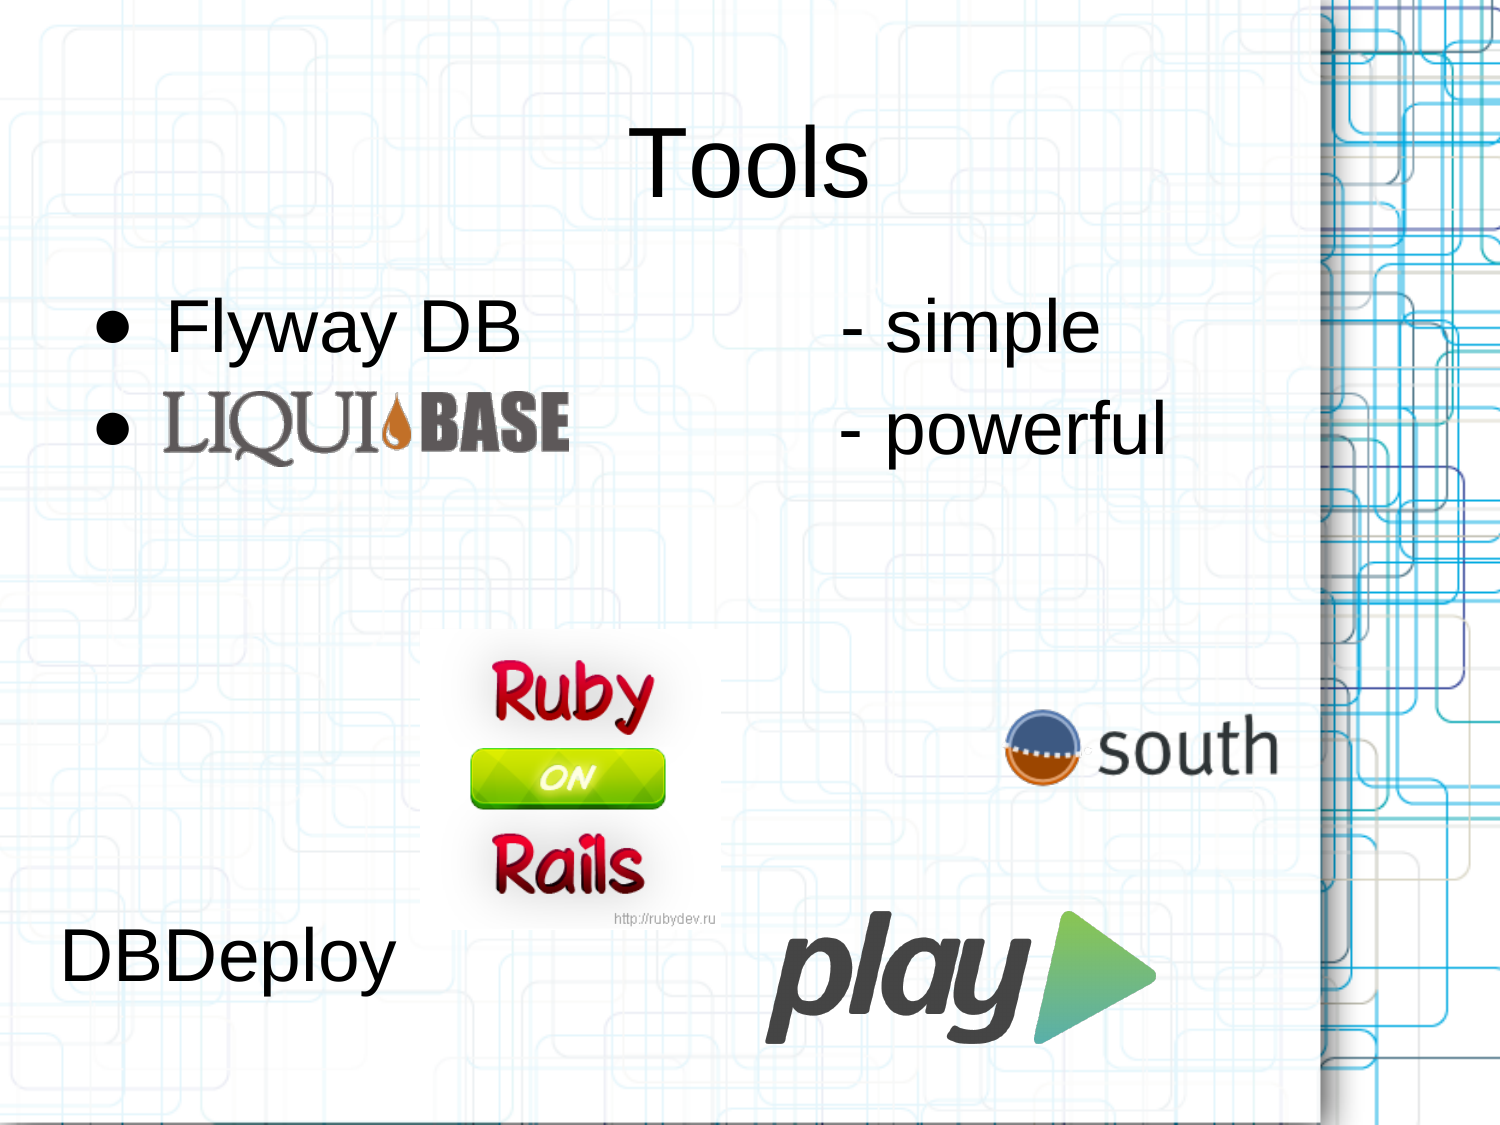

# Tools
Flyway DB					- simple
				 - powerful
DBDeploy